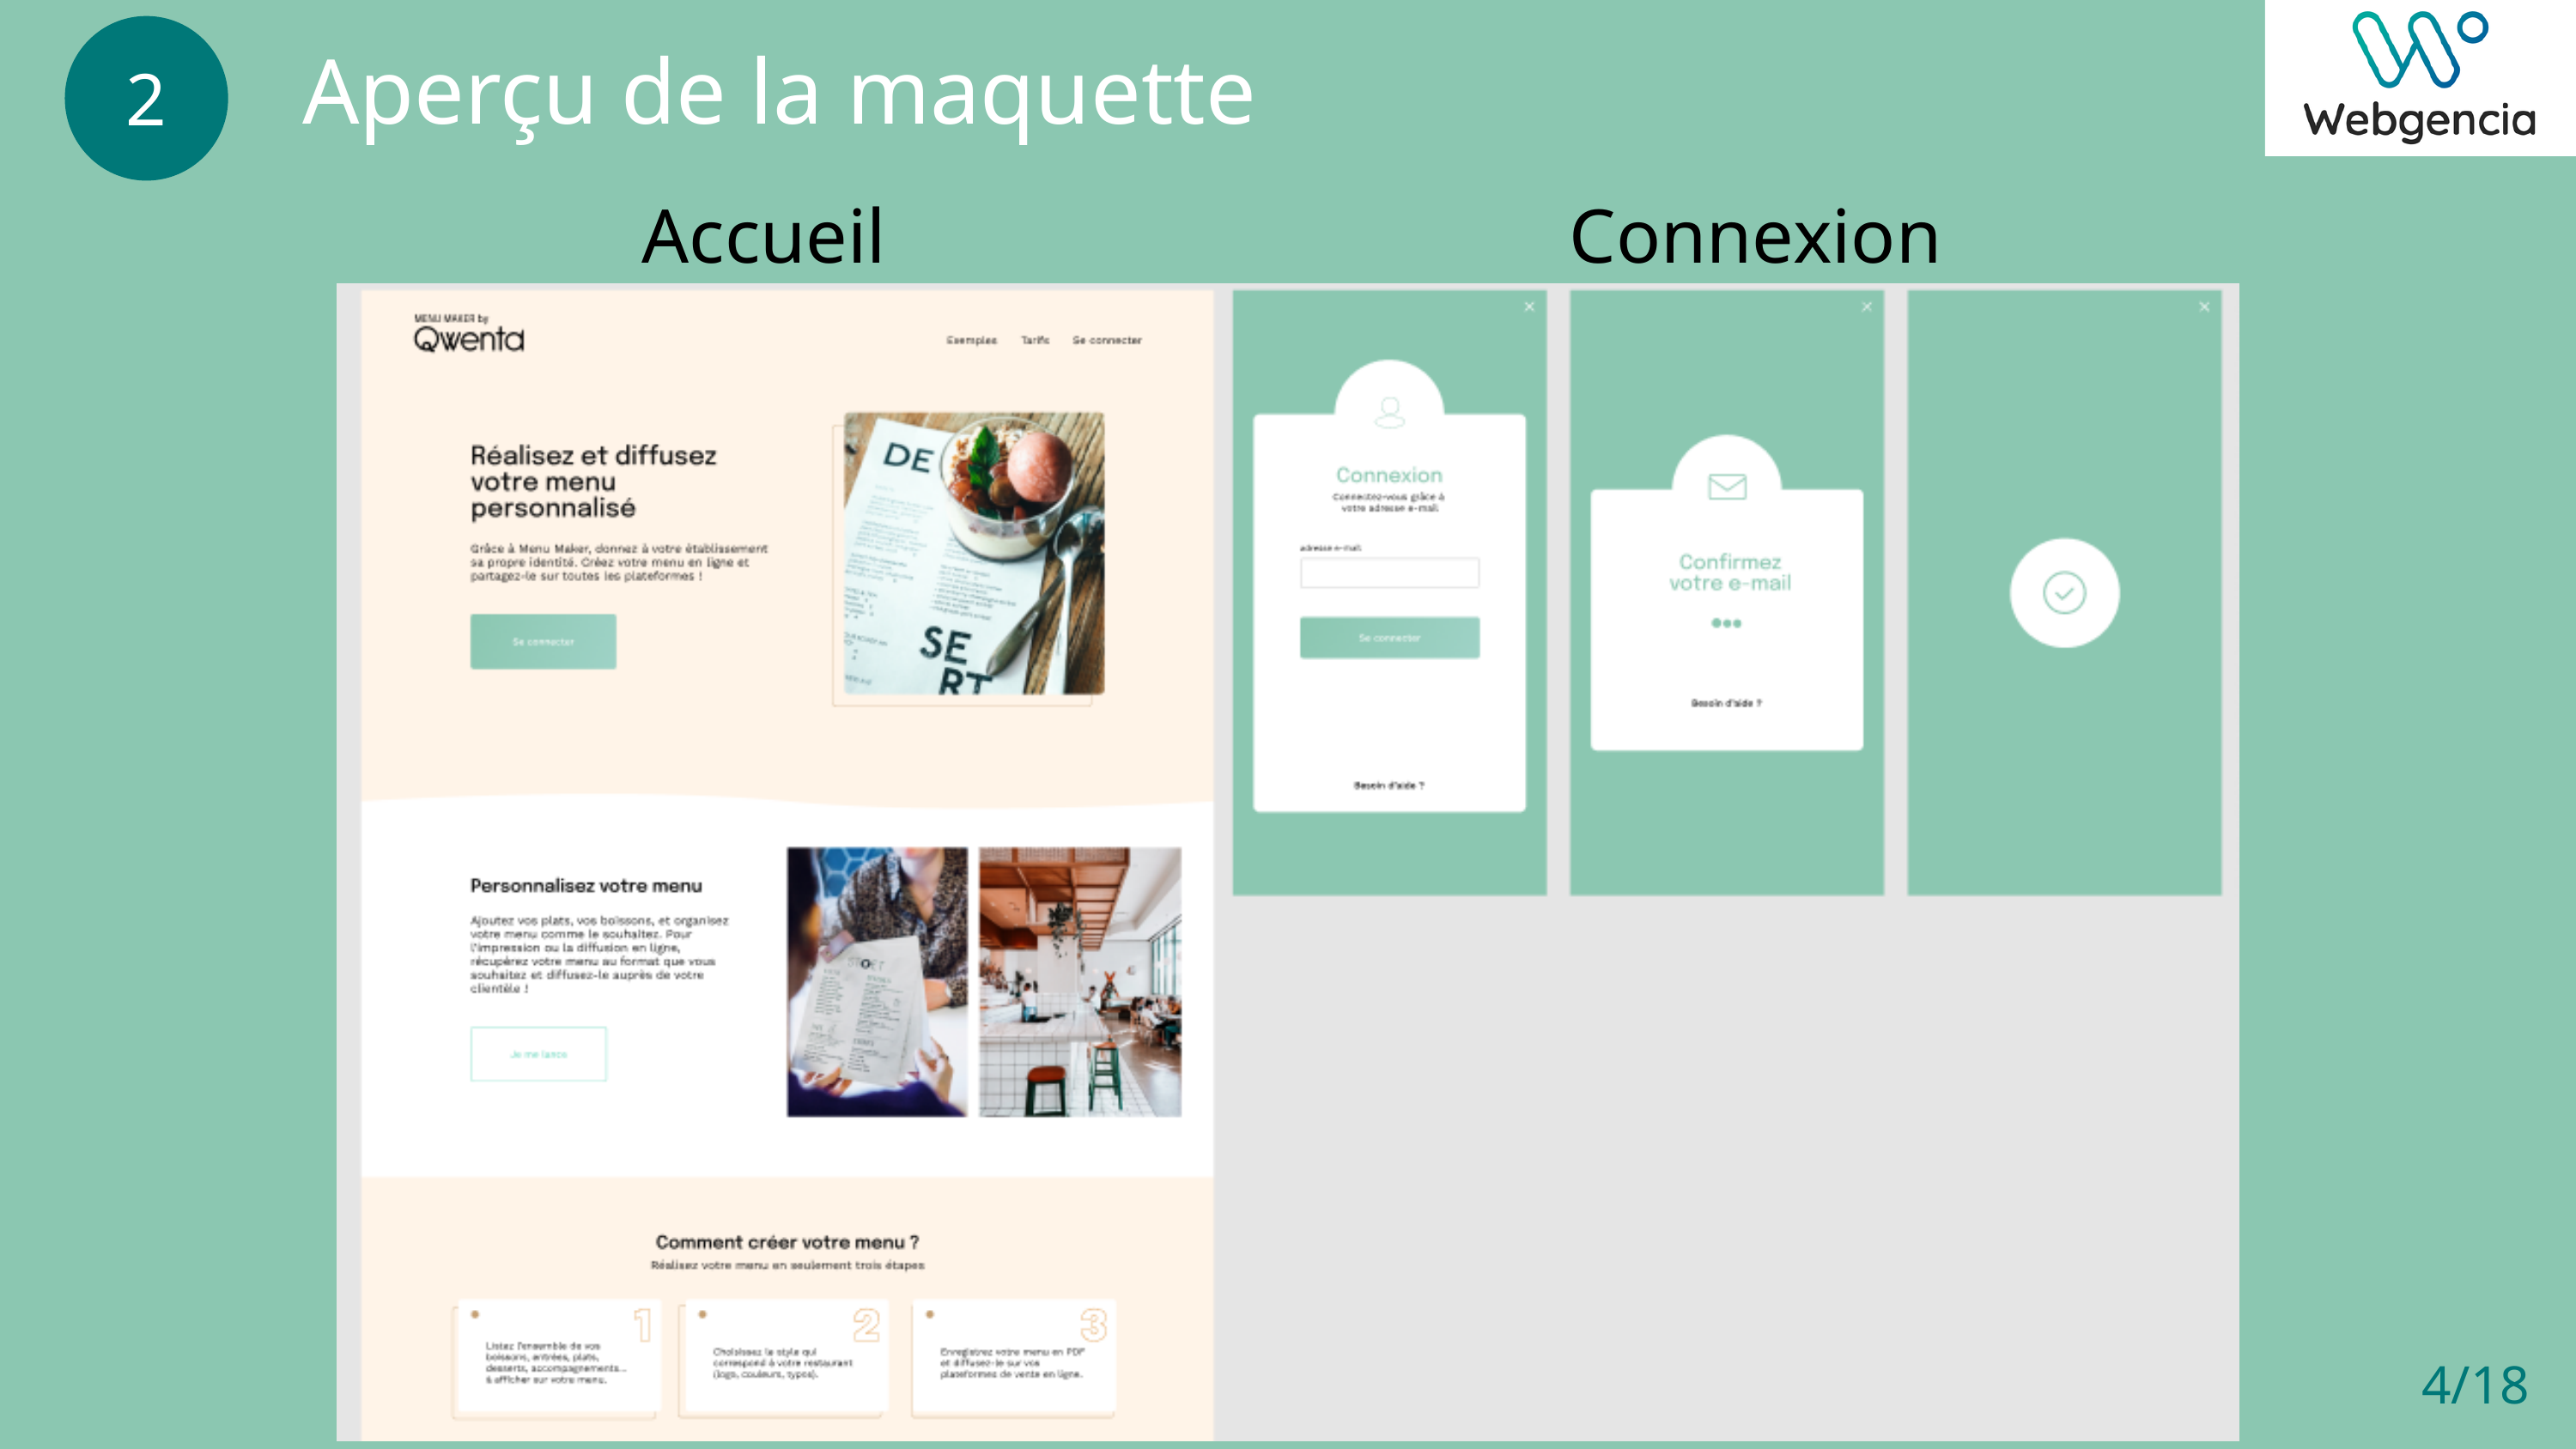

2
Aperçu de la maquette
Accueil
Connexion
4/18